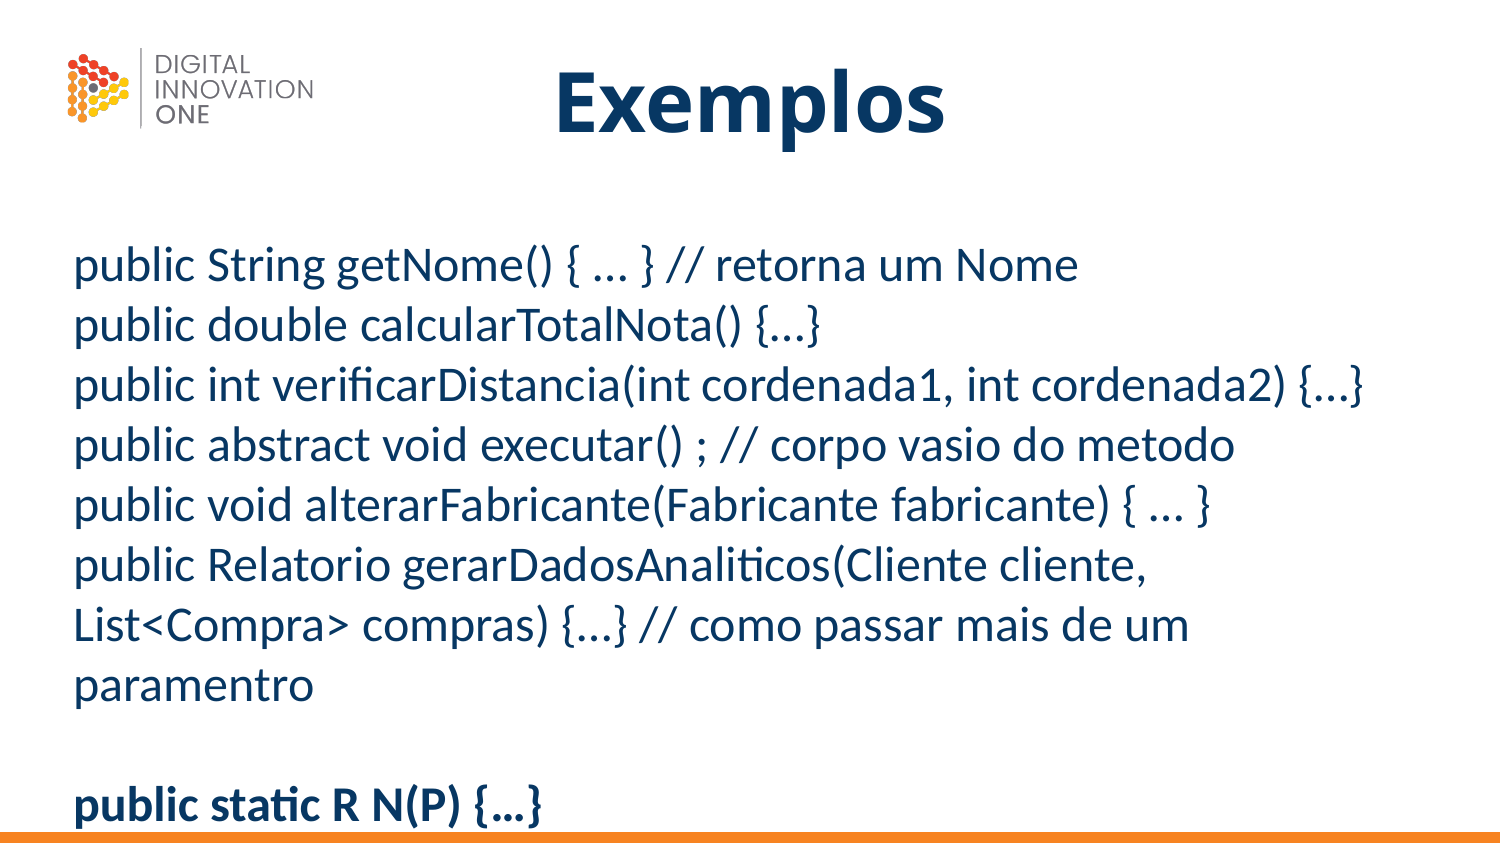

# Exemplos
public String getNome() { … } // retorna um Nome
public double calcularTotalNota() {…}
public int verificarDistancia(int cordenada1, int cordenada2) {…}
public abstract void executar() ; // corpo vasio do metodo
public void alterarFabricante(Fabricante fabricante) { … }
public Relatorio gerarDadosAnaliticos(Cliente cliente, List<Compra> compras) {…} // como passar mais de um paramentro
public static R N(P) {…}